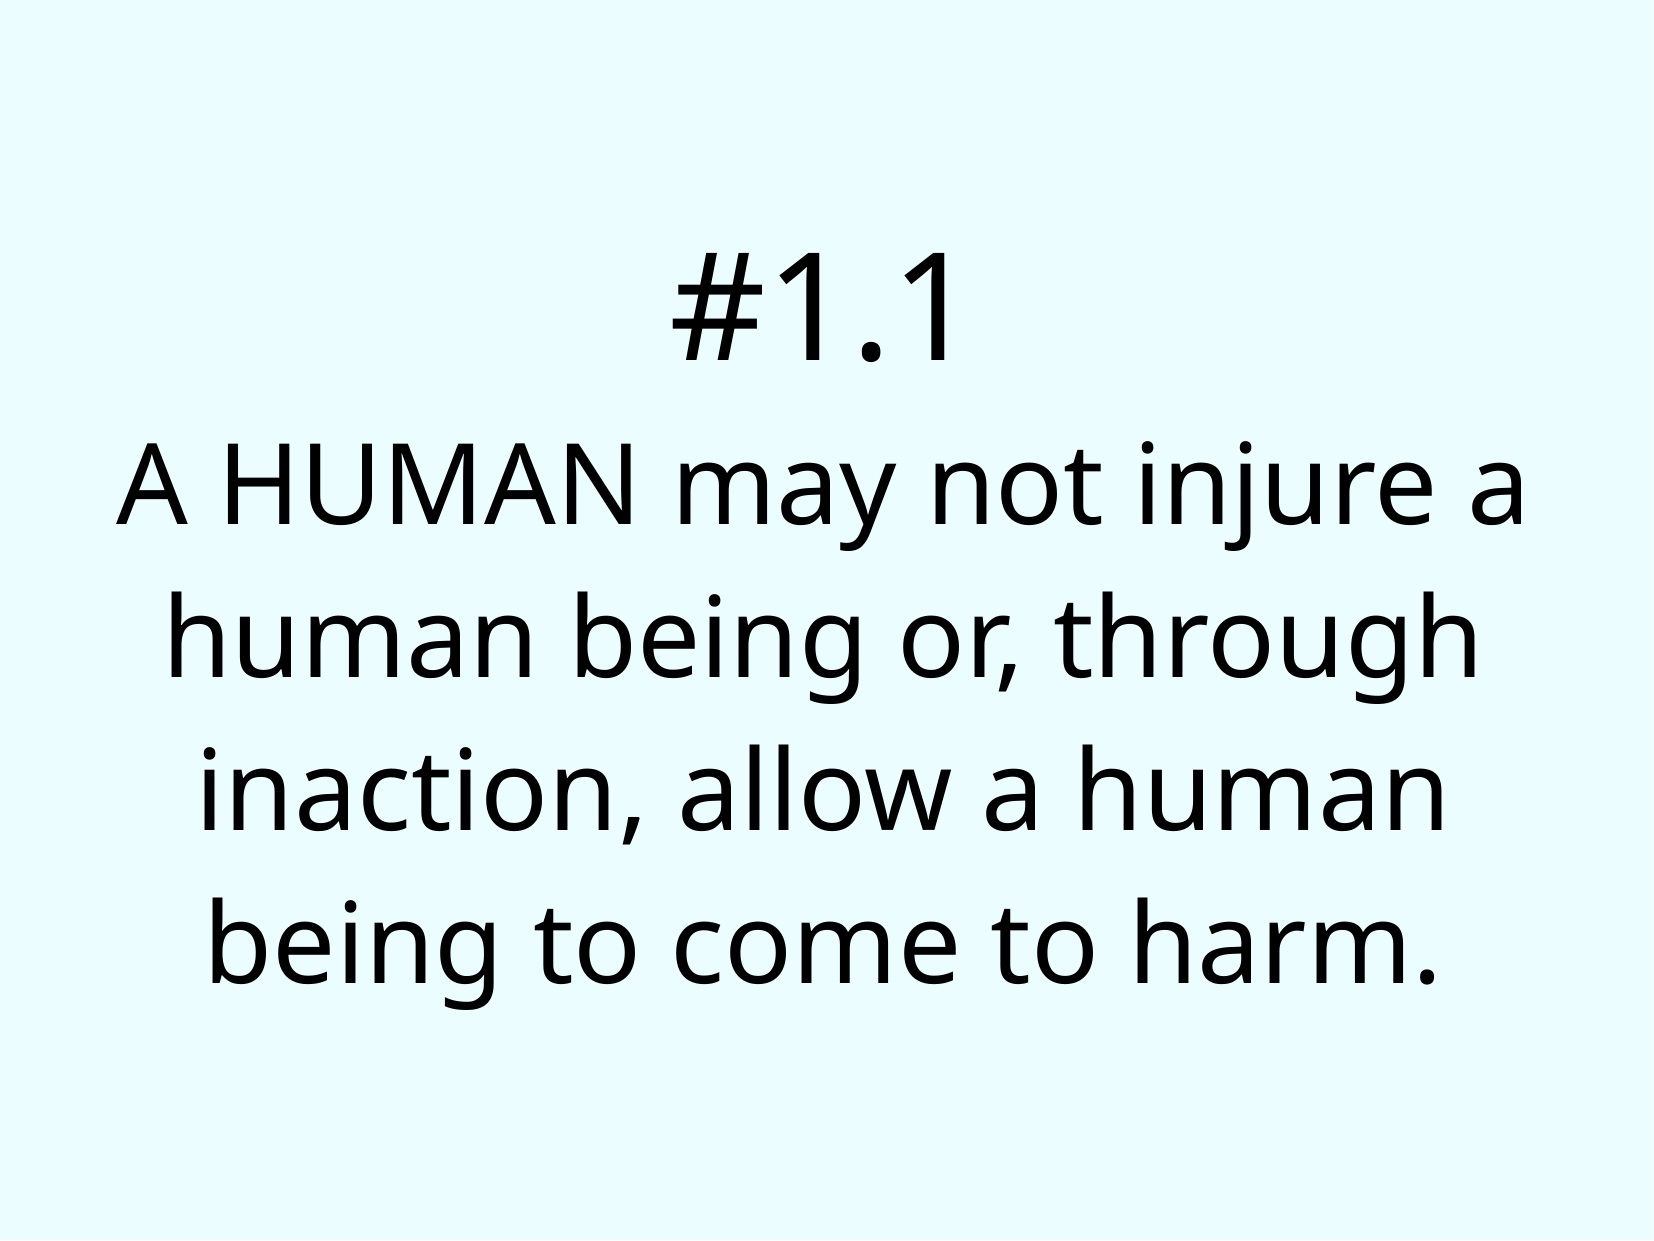

#1.1
A HUMAN may not injure a human being or, through inaction, allow a human being to come to harm.